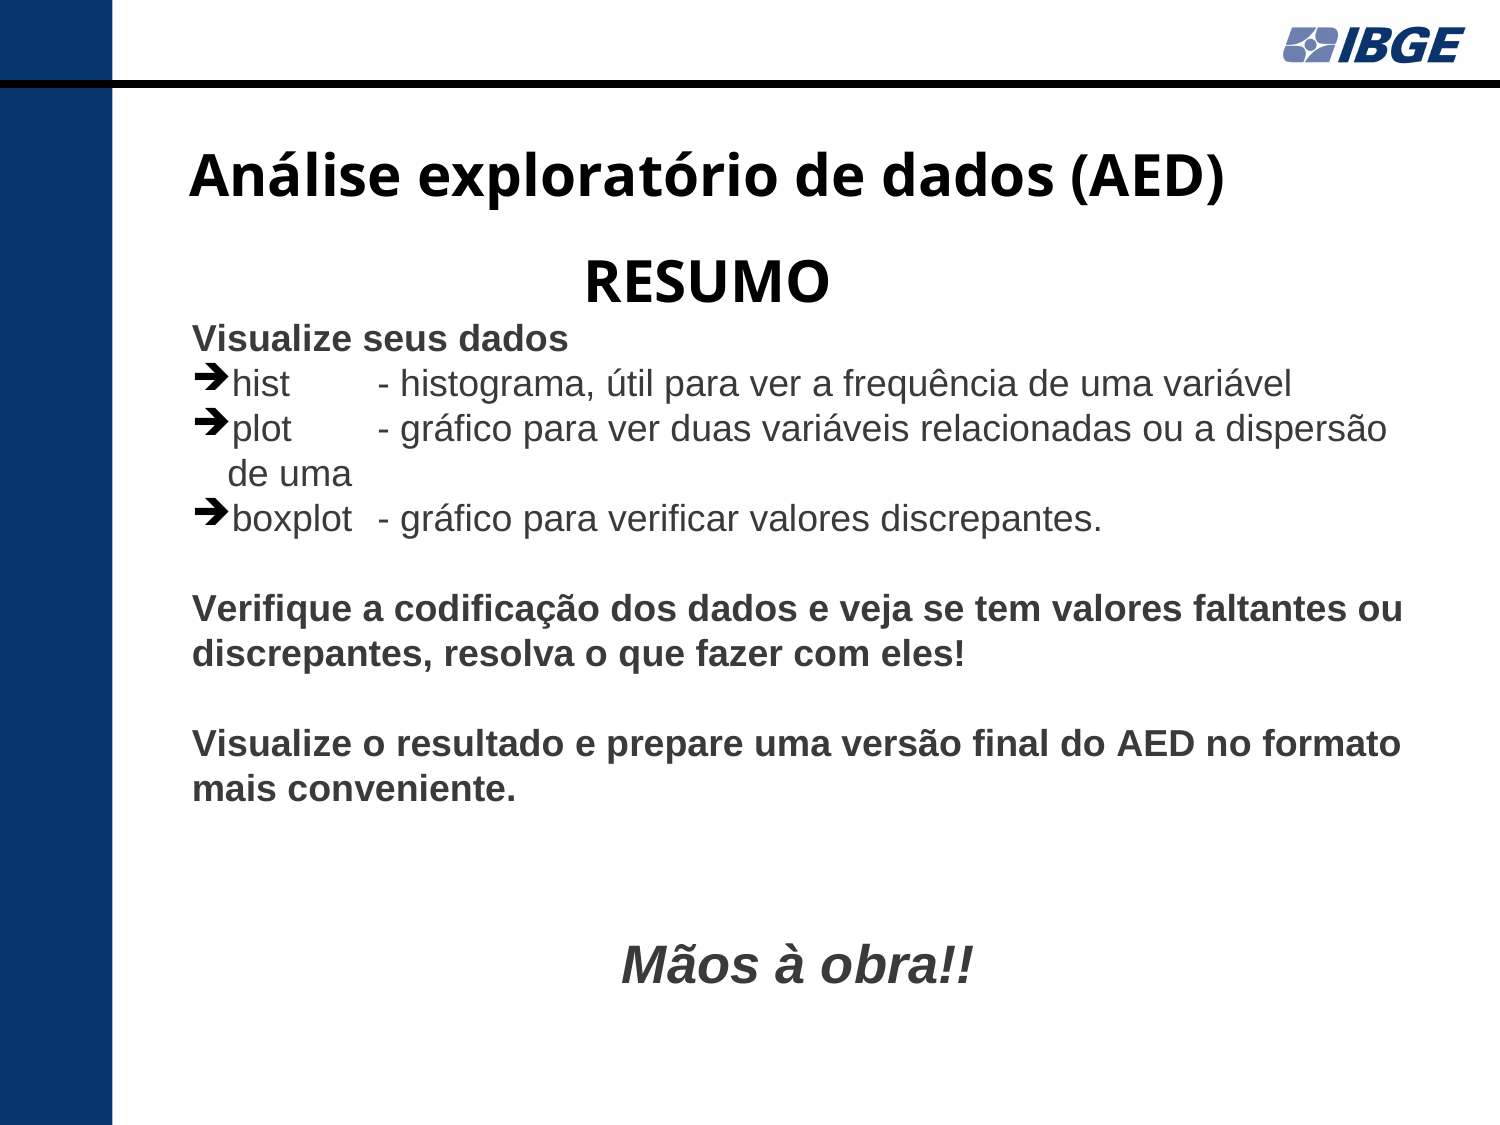

Análise exploratório de dados (AED)
RESUMO
Visualize seus dados
hist	- histograma, útil para ver a frequência de uma variável
plot	- gráfico para ver duas variáveis relacionadas ou a dispersão de uma
boxplot	- gráfico para verificar valores discrepantes.
Verifique a codificação dos dados e veja se tem valores faltantes ou discrepantes, resolva o que fazer com eles!
Visualize o resultado e prepare uma versão final do AED no formato mais conveniente.
Mãos à obra!!